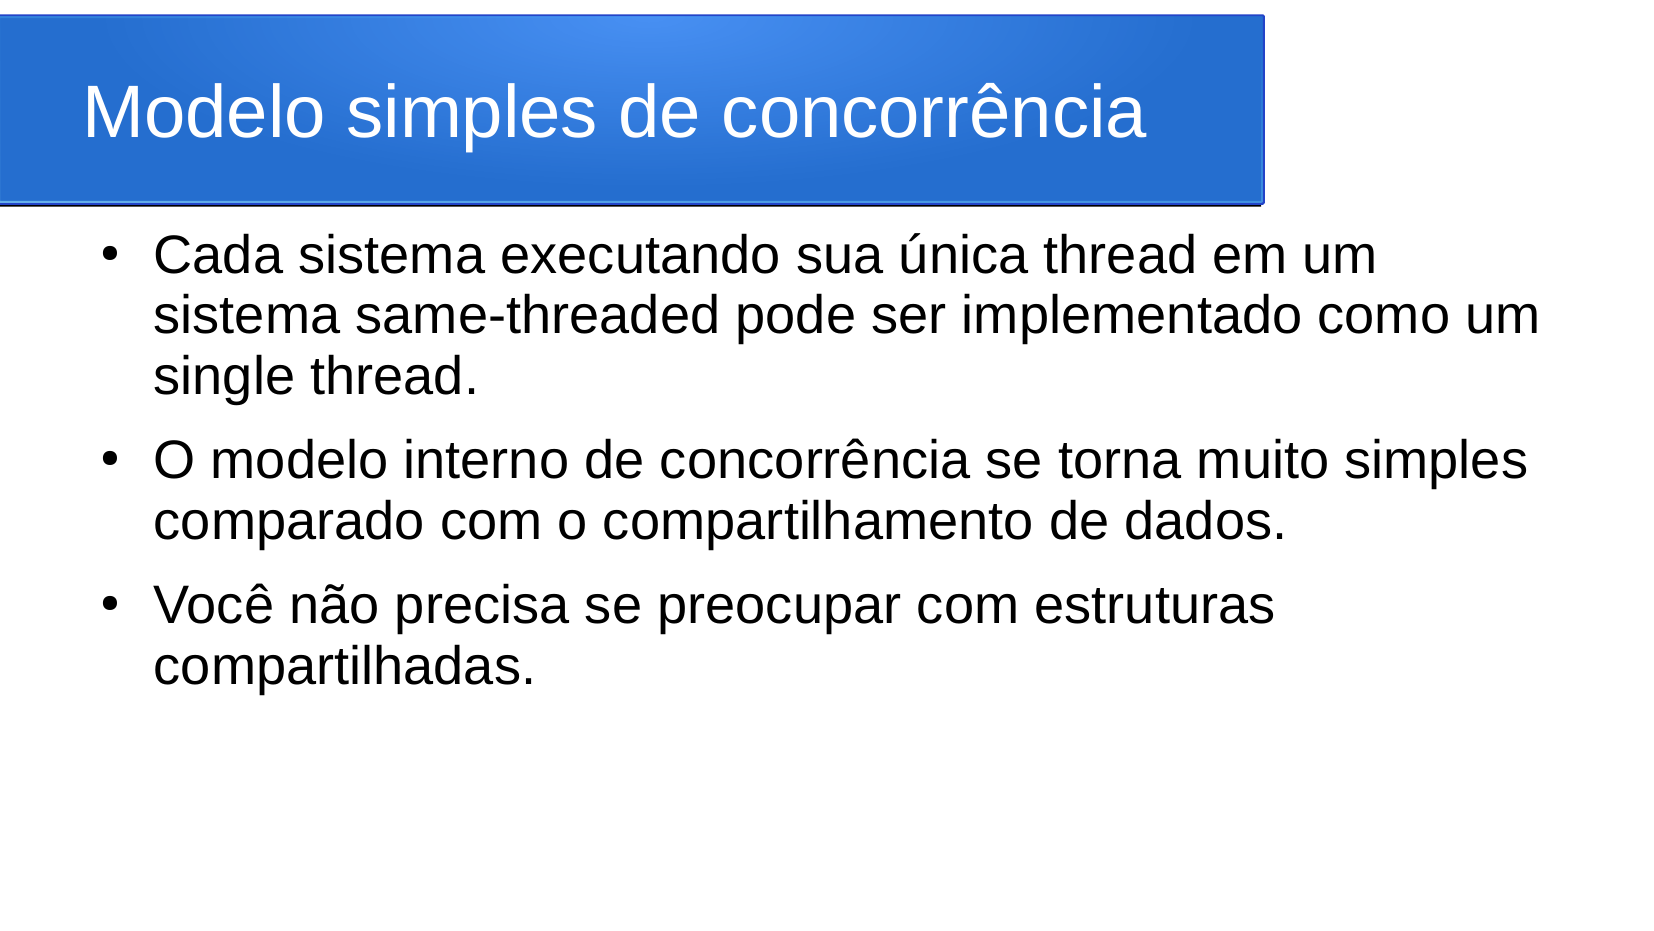

# Modelo simples de concorrência
Cada sistema executando sua única thread em um sistema same-threaded pode ser implementado como um single thread.
O modelo interno de concorrência se torna muito simples comparado com o compartilhamento de dados.
Você não precisa se preocupar com estruturas compartilhadas.